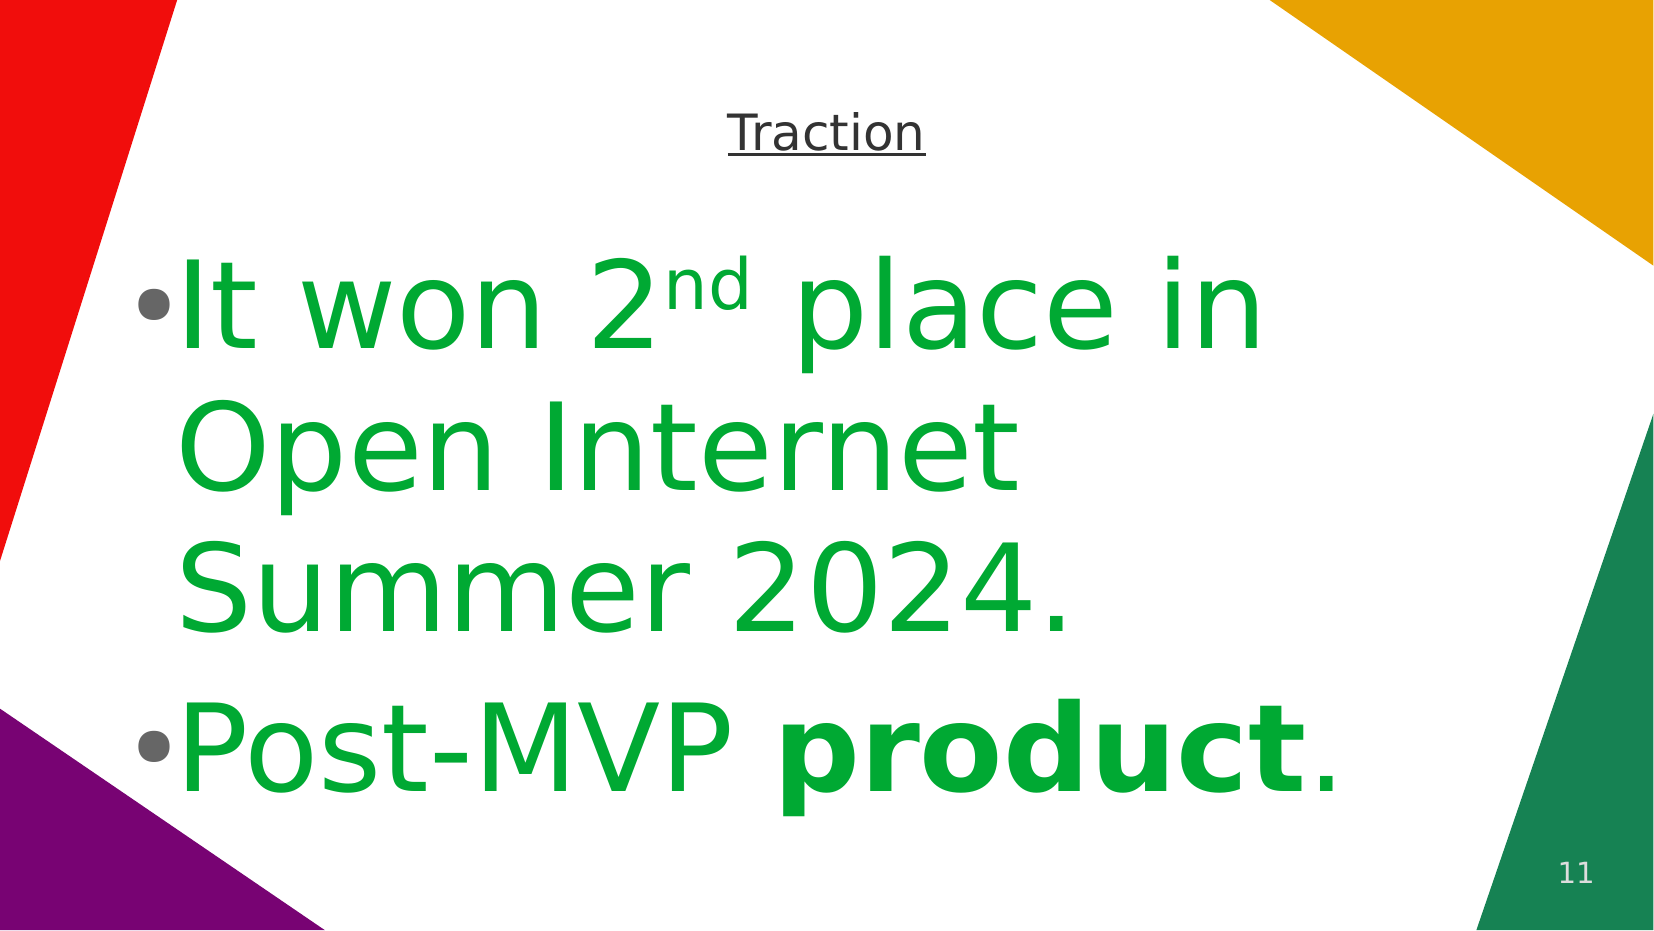

# Traction
It won 2nd place in Open Internet Summer 2024.
Post-MVP product.
11